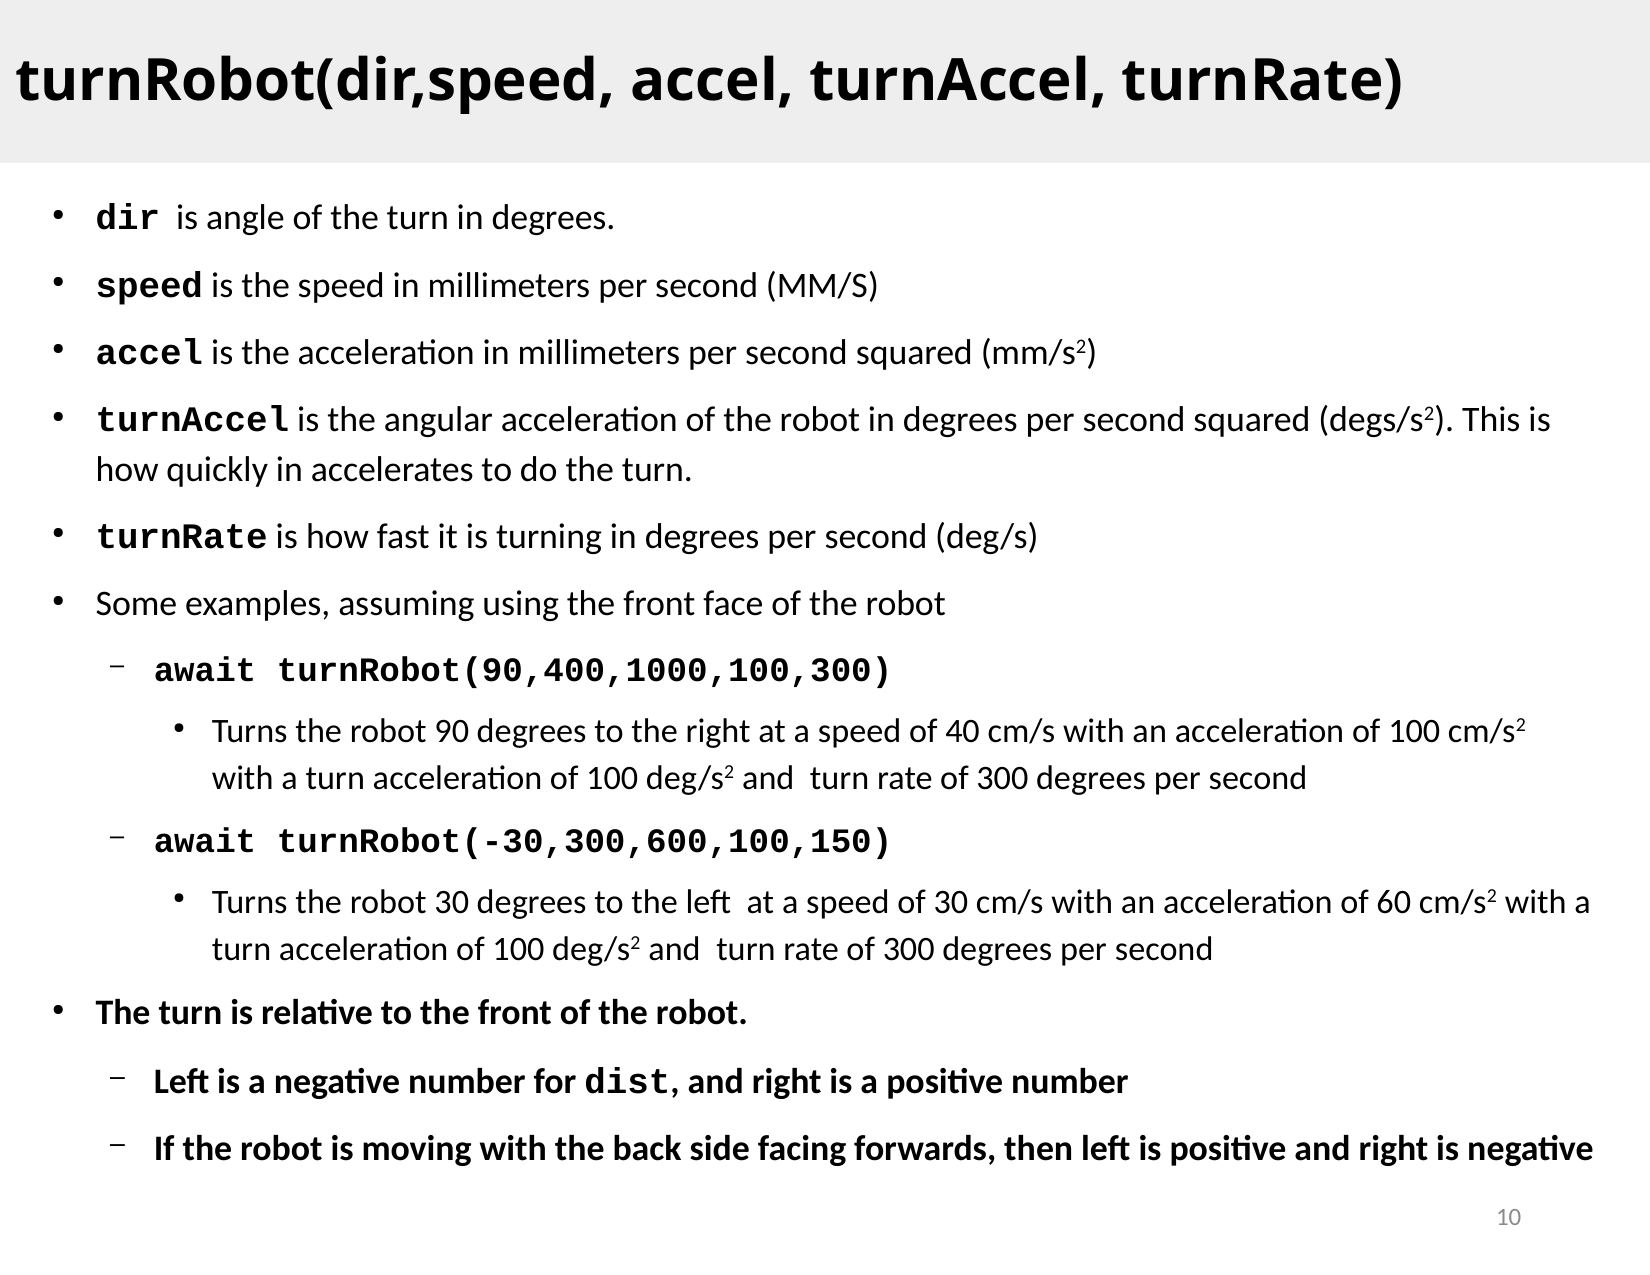

turnRobot(dir,speed, accel, turnAccel, turnRate)
# dir is angle of the turn in degrees.
speed is the speed in millimeters per second (MM/S)
accel is the acceleration in millimeters per second squared (mm/s2)
turnAccel is the angular acceleration of the robot in degrees per second squared (degs/s2). This is how quickly in accelerates to do the turn.
turnRate is how fast it is turning in degrees per second (deg/s)
Some examples, assuming using the front face of the robot
await turnRobot(90,400,1000,100,300)
Turns the robot 90 degrees to the right at a speed of 40 cm/s with an acceleration of 100 cm/s2 with a turn acceleration of 100 deg/s2 and turn rate of 300 degrees per second
await turnRobot(-30,300,600,100,150)
Turns the robot 30 degrees to the left at a speed of 30 cm/s with an acceleration of 60 cm/s2 with a turn acceleration of 100 deg/s2 and turn rate of 300 degrees per second
The turn is relative to the front of the robot.
Left is a negative number for dist, and right is a positive number
If the robot is moving with the back side facing forwards, then left is positive and right is negative
10